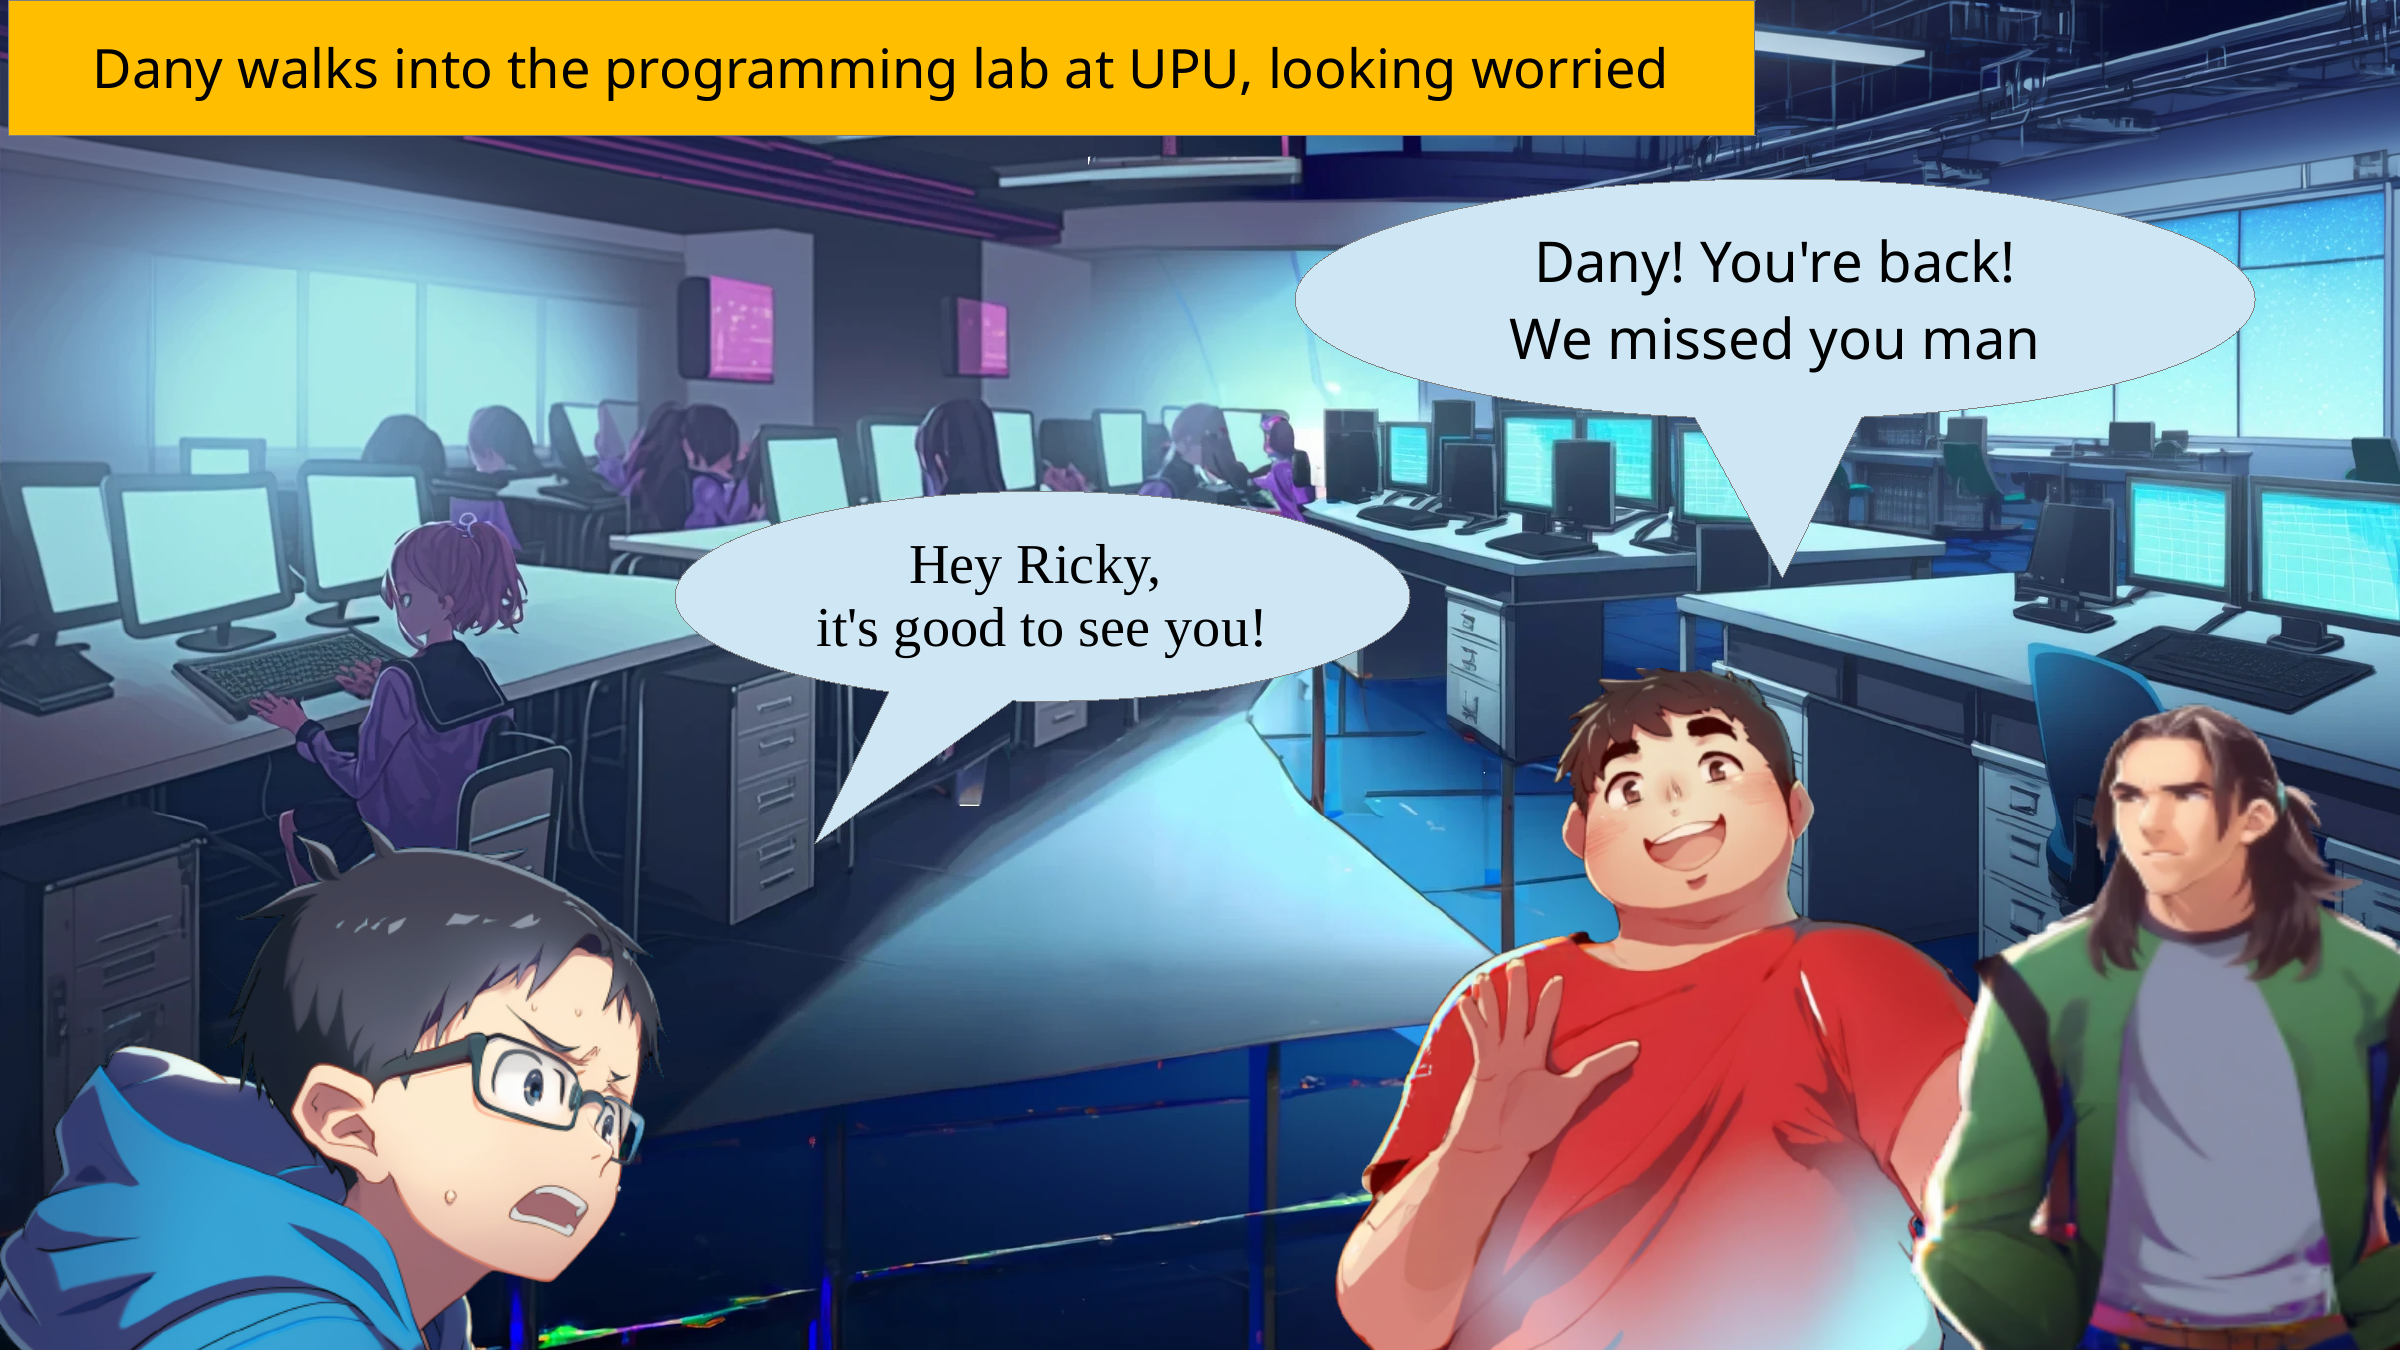

Dany walks into the programming lab at UPU, looking worried
Dany! You're back!
We missed you man
Hey Ricky,
it's good to see you!